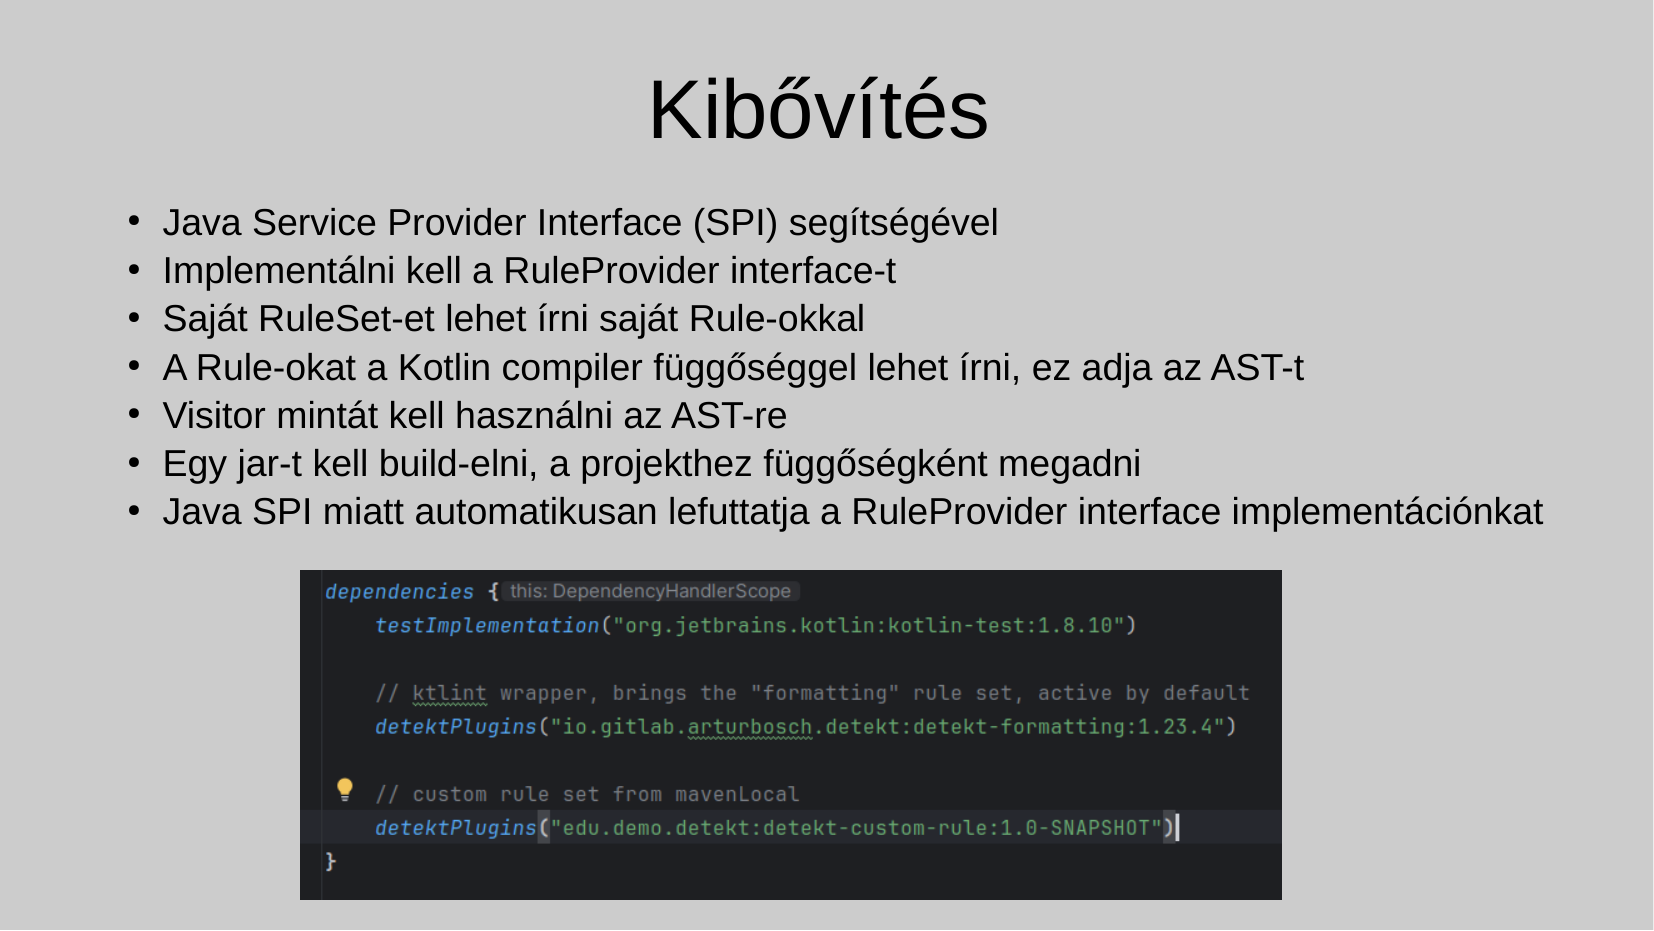

# Kibővítés
Java Service Provider Interface (SPI) segítségével
Implementálni kell a RuleProvider interface-t
Saját RuleSet-et lehet írni saját Rule-okkal
A Rule-okat a Kotlin compiler függőséggel lehet írni, ez adja az AST-t
Visitor mintát kell használni az AST-re
Egy jar-t kell build-elni, a projekthez függőségként megadni
Java SPI miatt automatikusan lefuttatja a RuleProvider interface implementációnkat